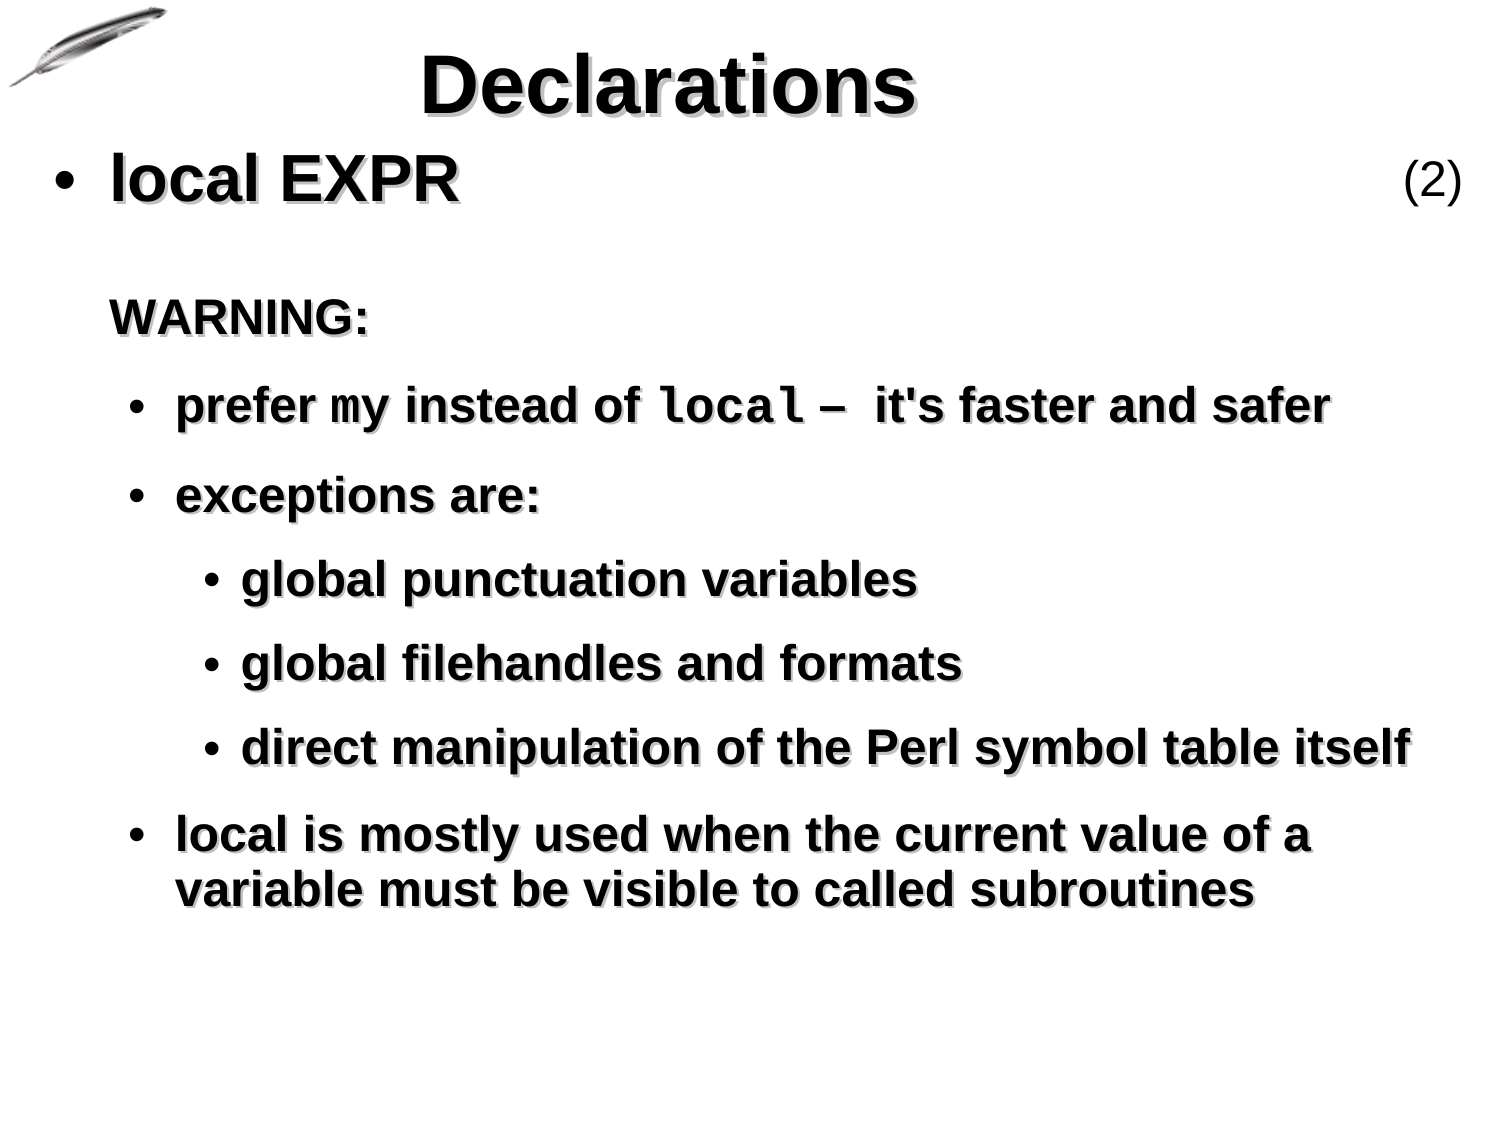

# Declarations
(2)
local EXPR
WARNING:
prefer my instead of local – it's faster and safer
exceptions are:
global punctuation variables
global filehandles and formats
direct manipulation of the Perl symbol table itself
local is mostly used when the current value of a variable must be visible to called subroutines